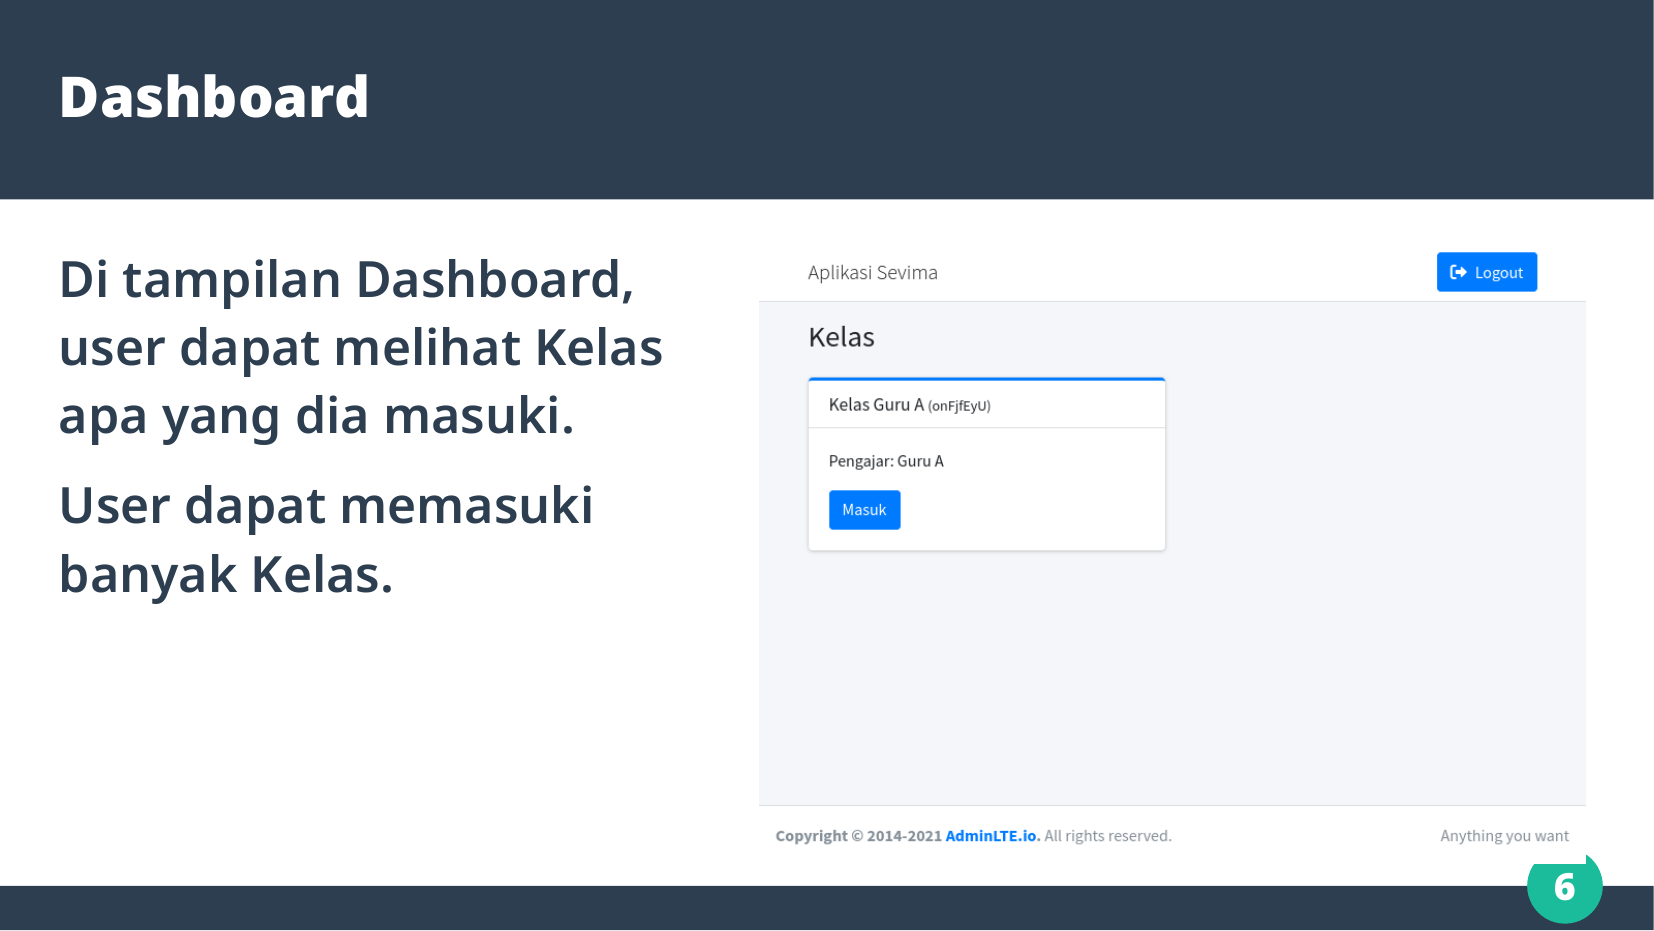

# Dashboard
Di tampilan Dashboard, user dapat melihat Kelas apa yang dia masuki.
User dapat memasuki banyak Kelas.